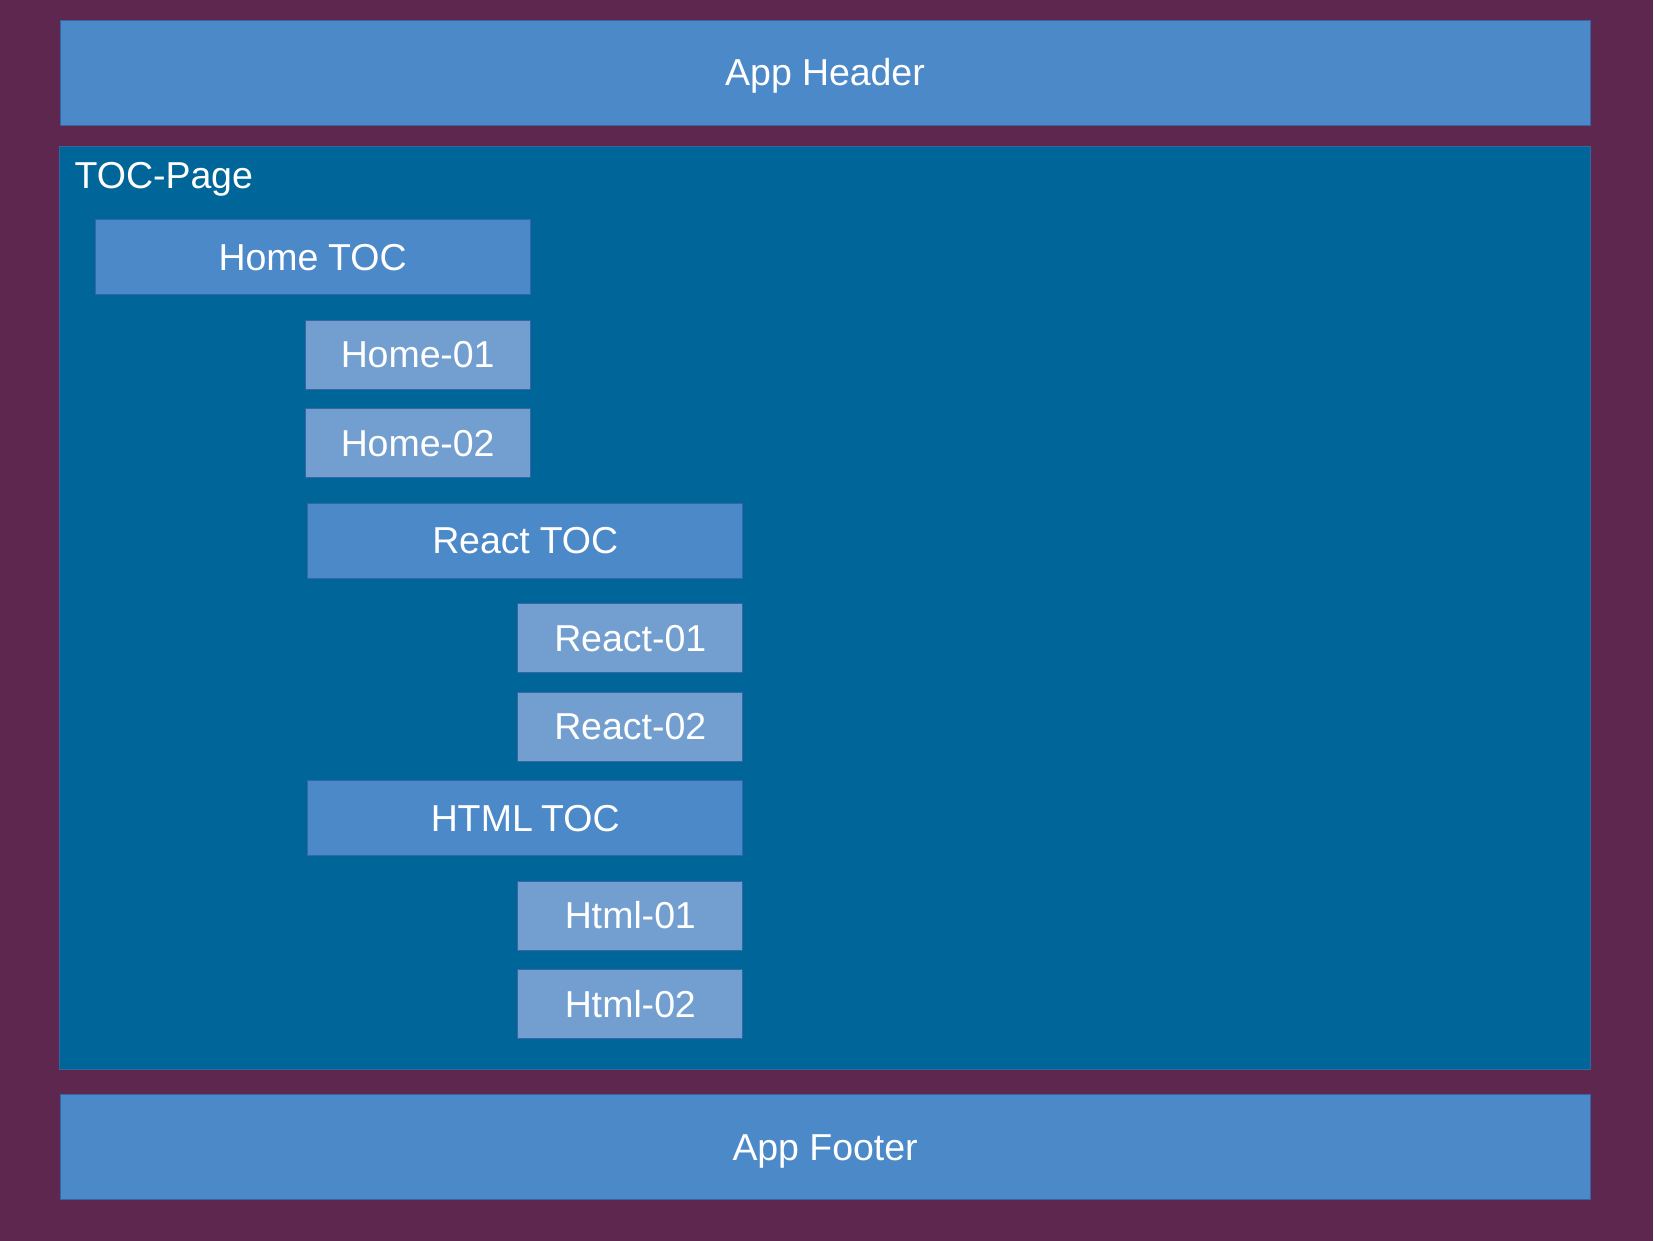

App Header
TOC-Page
Home TOC
Home-01
Home-02
React TOC
React-01
React-02
HTML TOC
Html-01
Html-02
App Footer